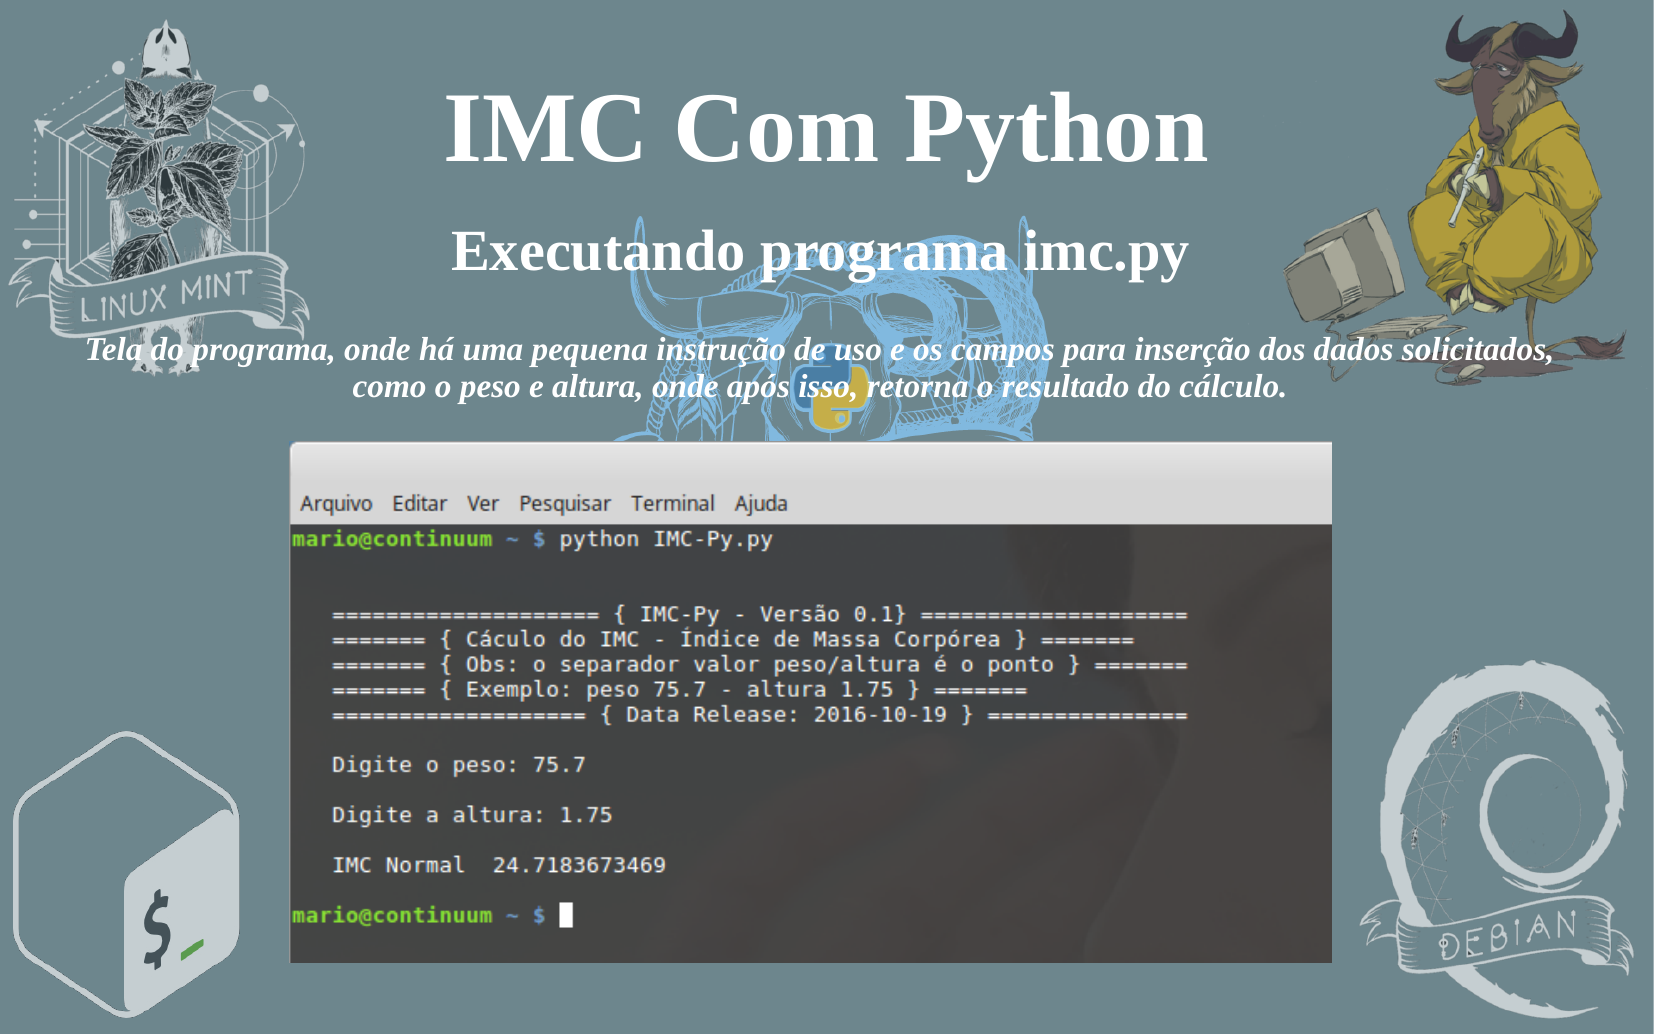

# IMC Com Python
Executando programa imc.py
Tela do programa, onde há uma pequena instrução de uso e os campos para inserção dos dados solicitados, como o peso e altura, onde após isso, retorna o resultado do cálculo.